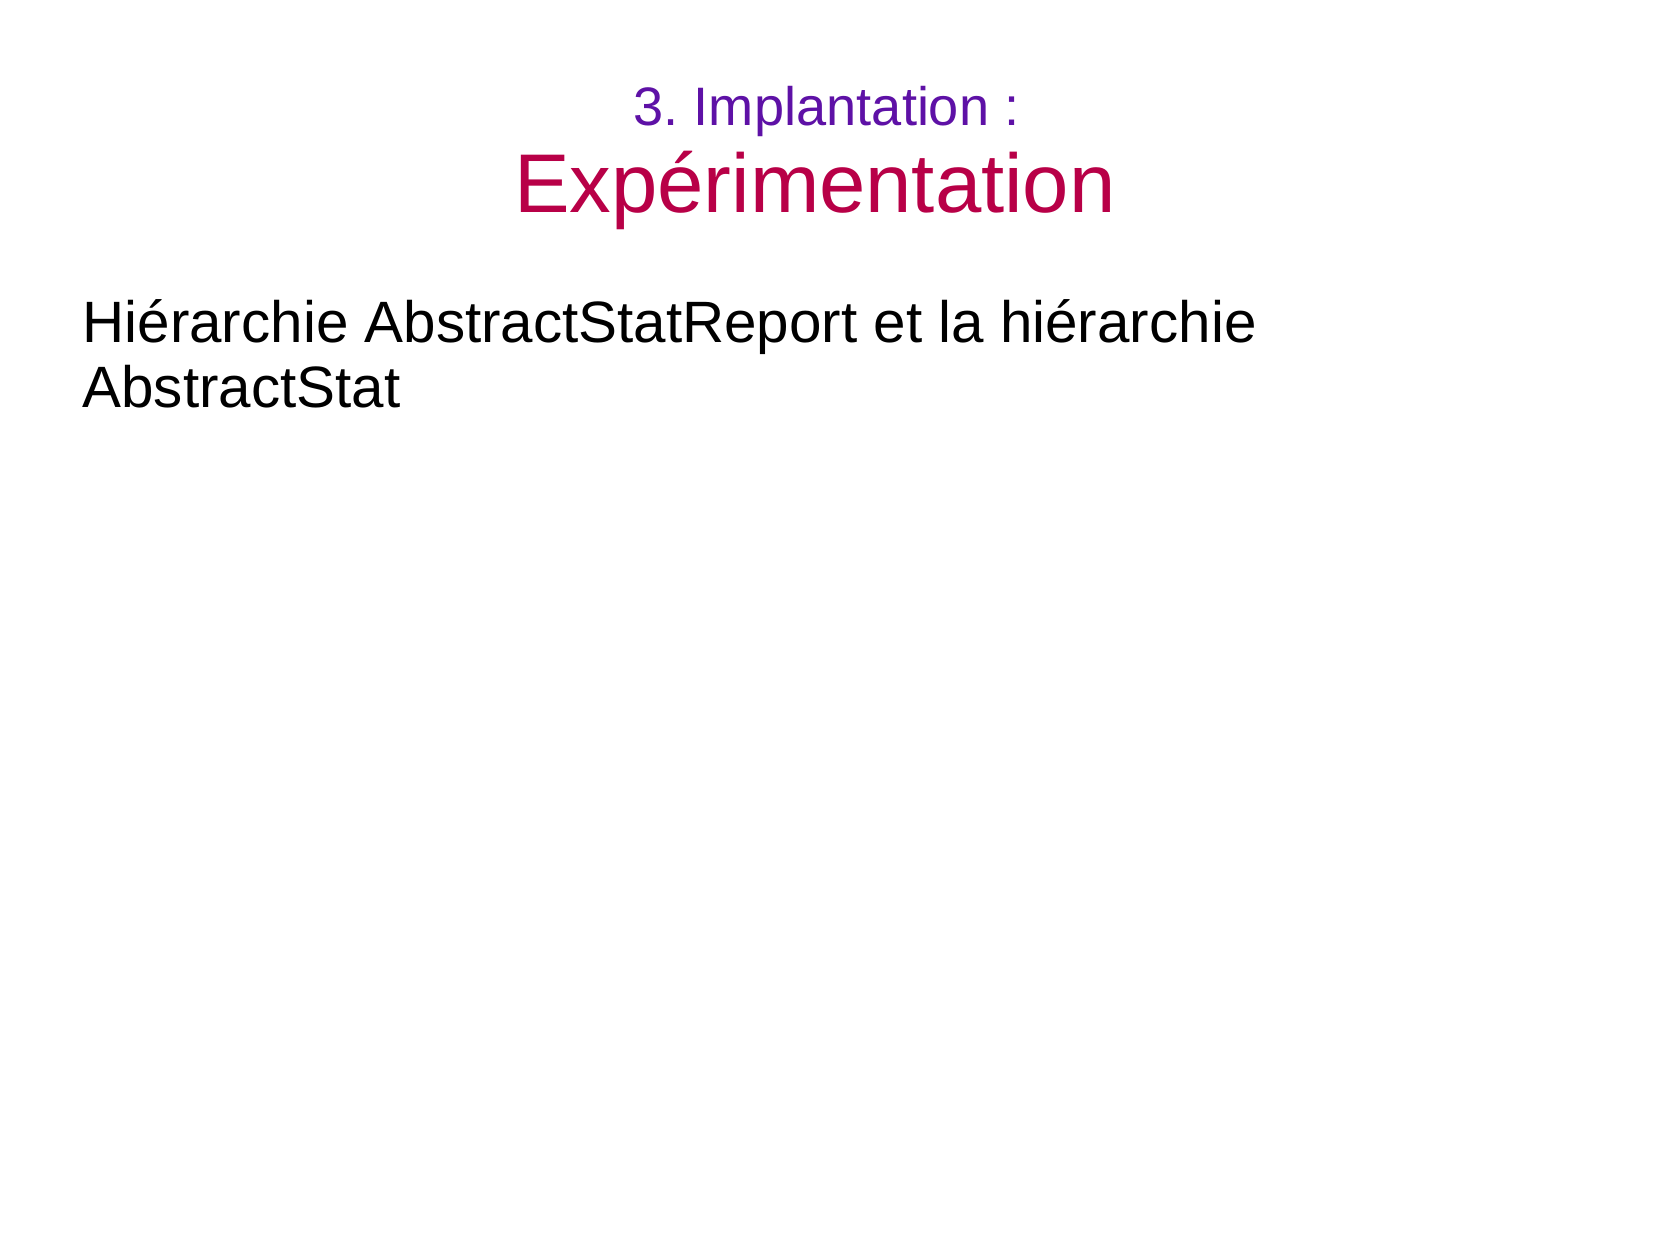

# 3. Implantation : Expérimentation
Hiérarchie AbstractStatReport et la hiérarchie AbstractStat